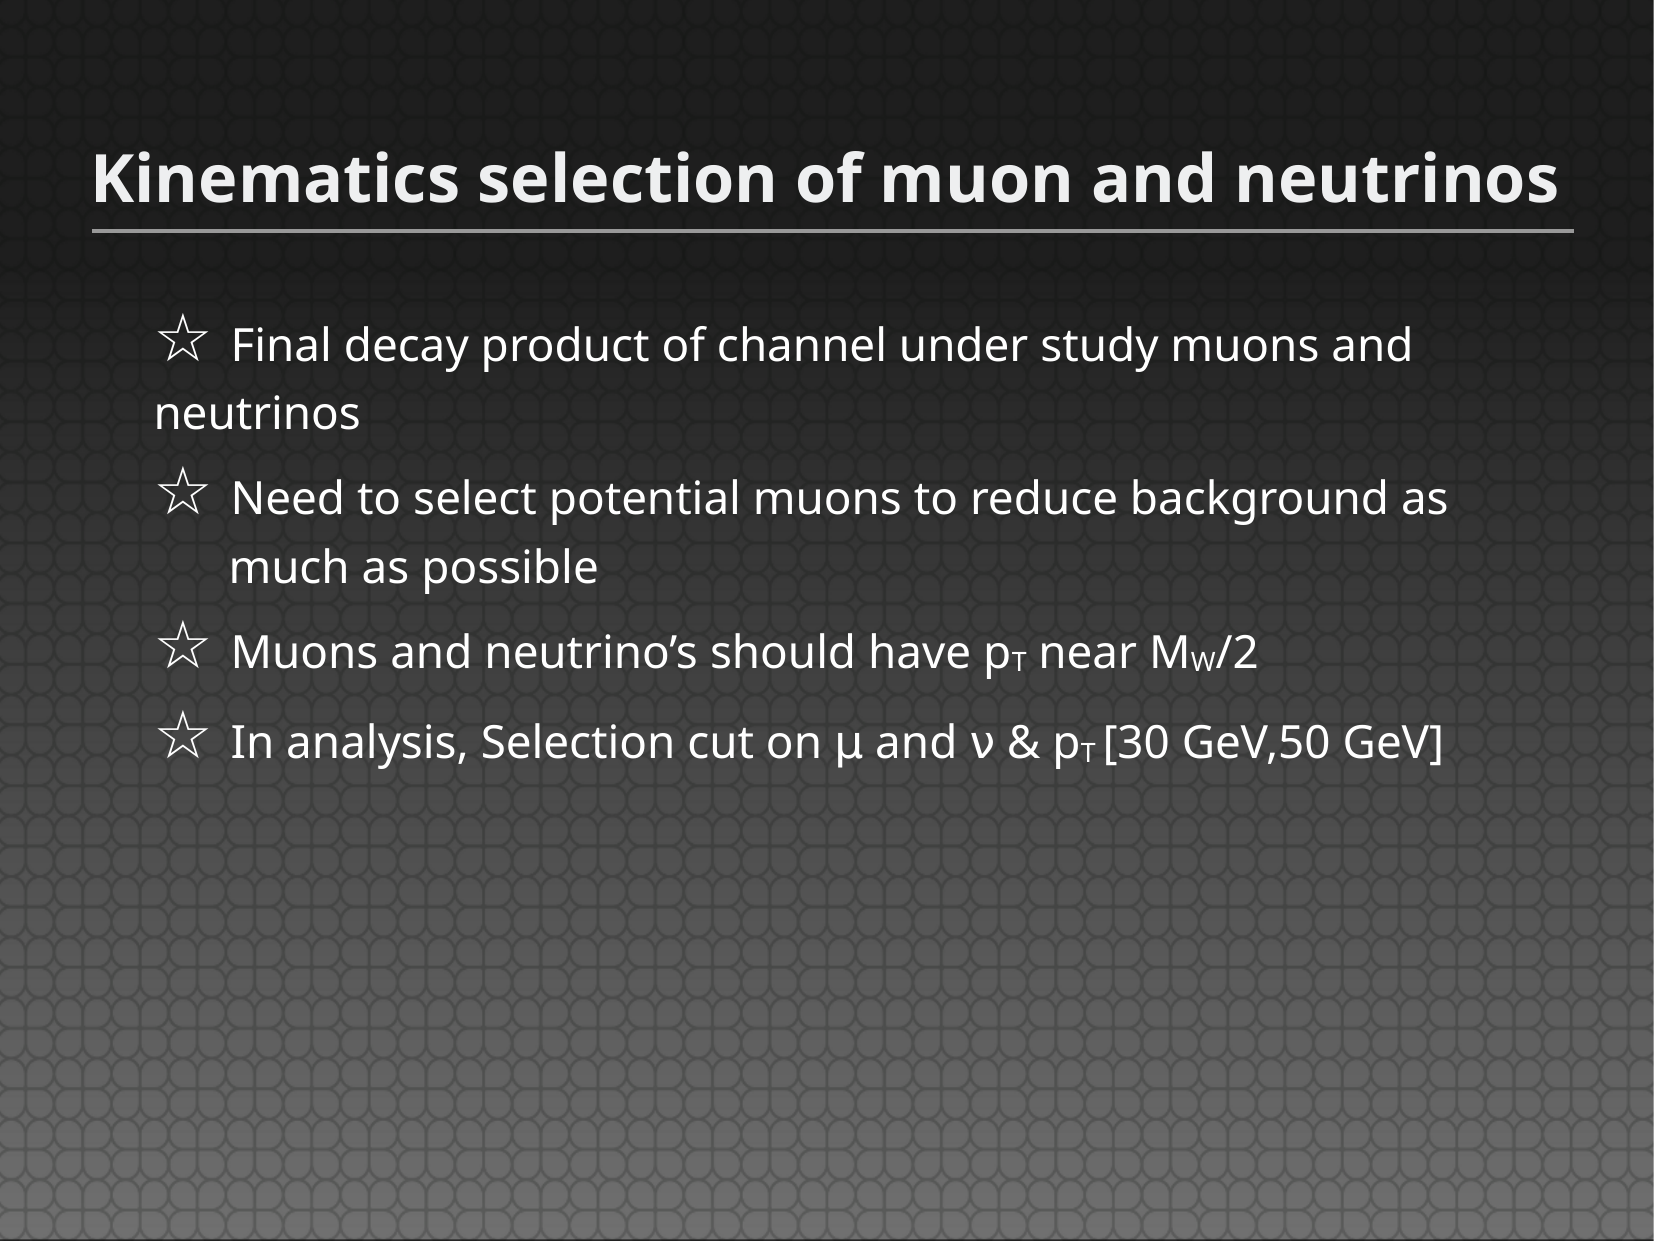

Kinematics selection of muon and neutrinos
# ☆ Final decay product of channel under study muons and 		neutrinos
☆ Need to select potential muons to reduce background as 		much as possible
☆ Muons and neutrino’s should have pT near MW/2
☆ In analysis, Selection cut on μ and ν & pT [30 GeV,50 GeV]